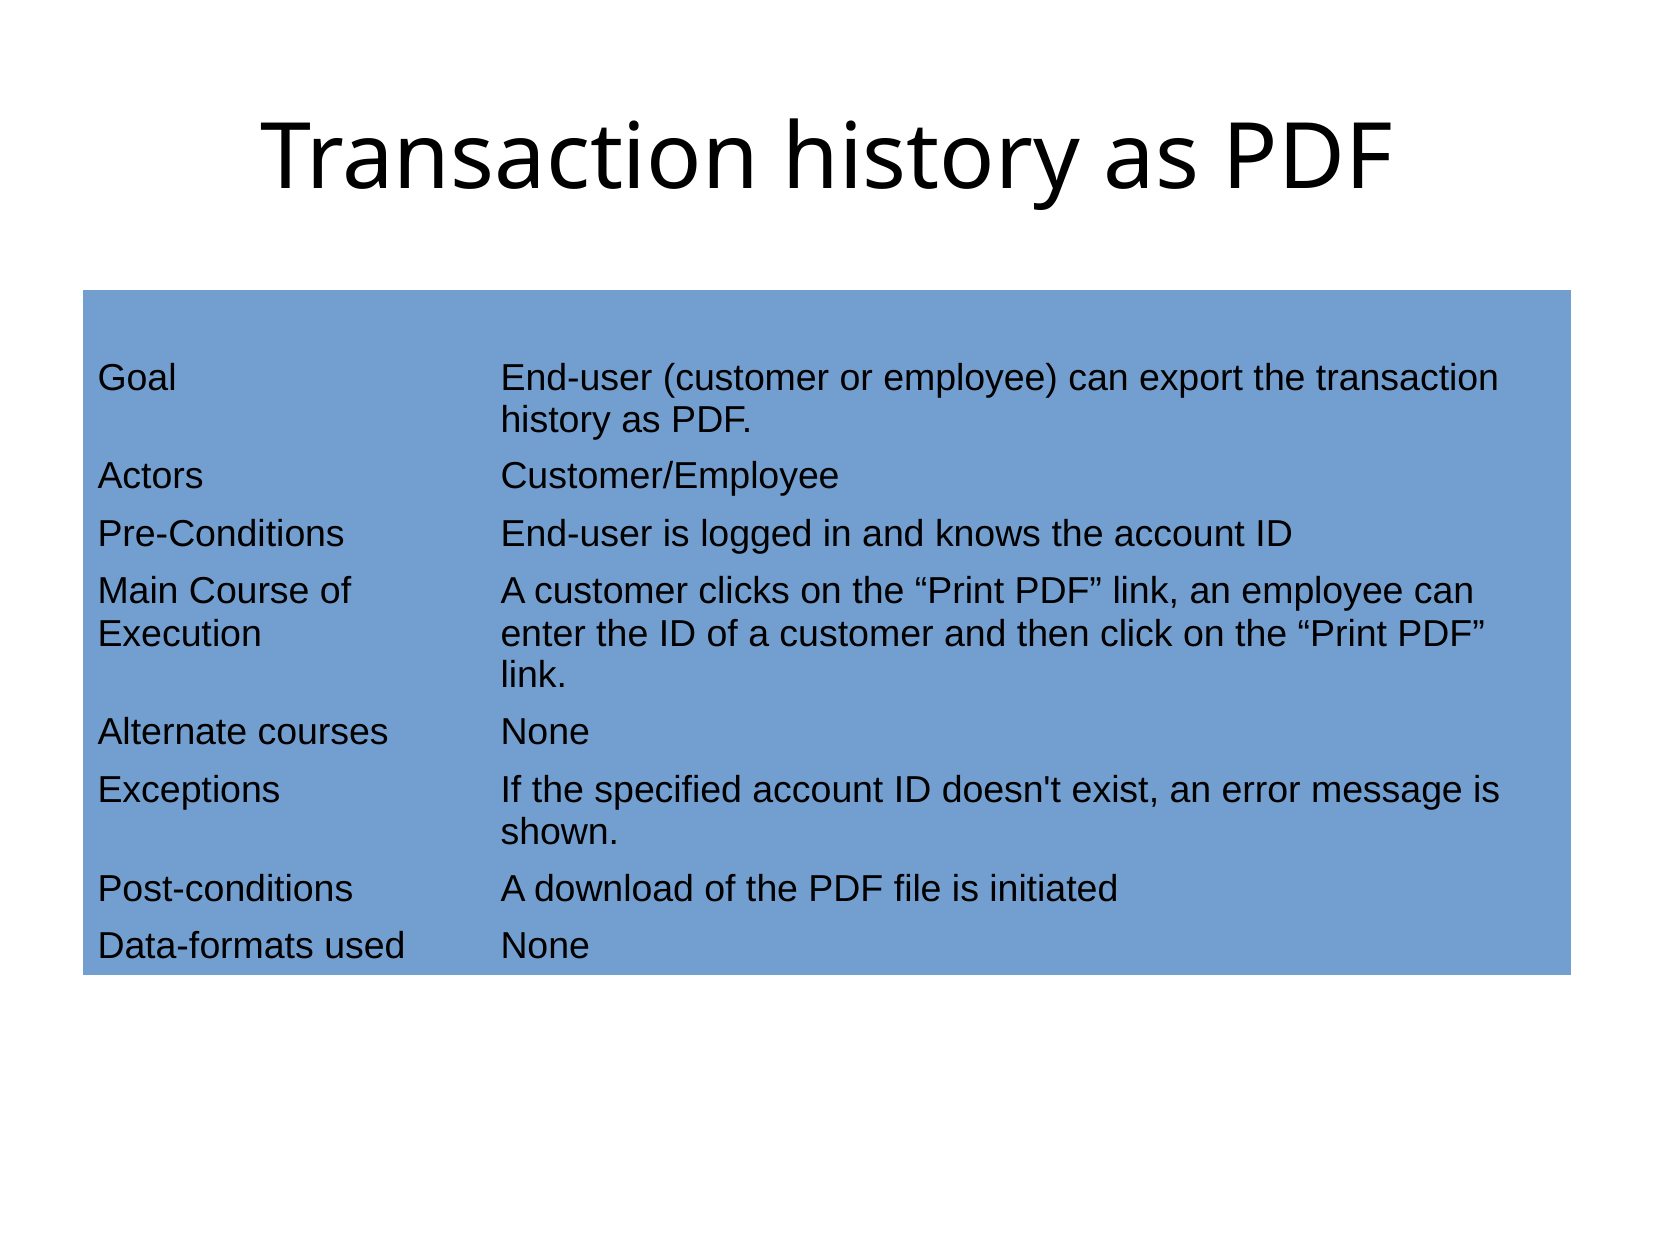

# Transaction history as PDF
| | |
| --- | --- |
| Goal | End-user (customer or employee) can export the transaction history as PDF. |
| Actors | Customer/Employee |
| Pre-Conditions | End-user is logged in and knows the account ID |
| Main Course of Execution | A customer clicks on the “Print PDF” link, an employee can enter the ID of a customer and then click on the “Print PDF” link. |
| Alternate courses | None |
| Exceptions | If the specified account ID doesn't exist, an error message is shown. |
| Post-conditions | A download of the PDF file is initiated |
| Data-formats used | None |